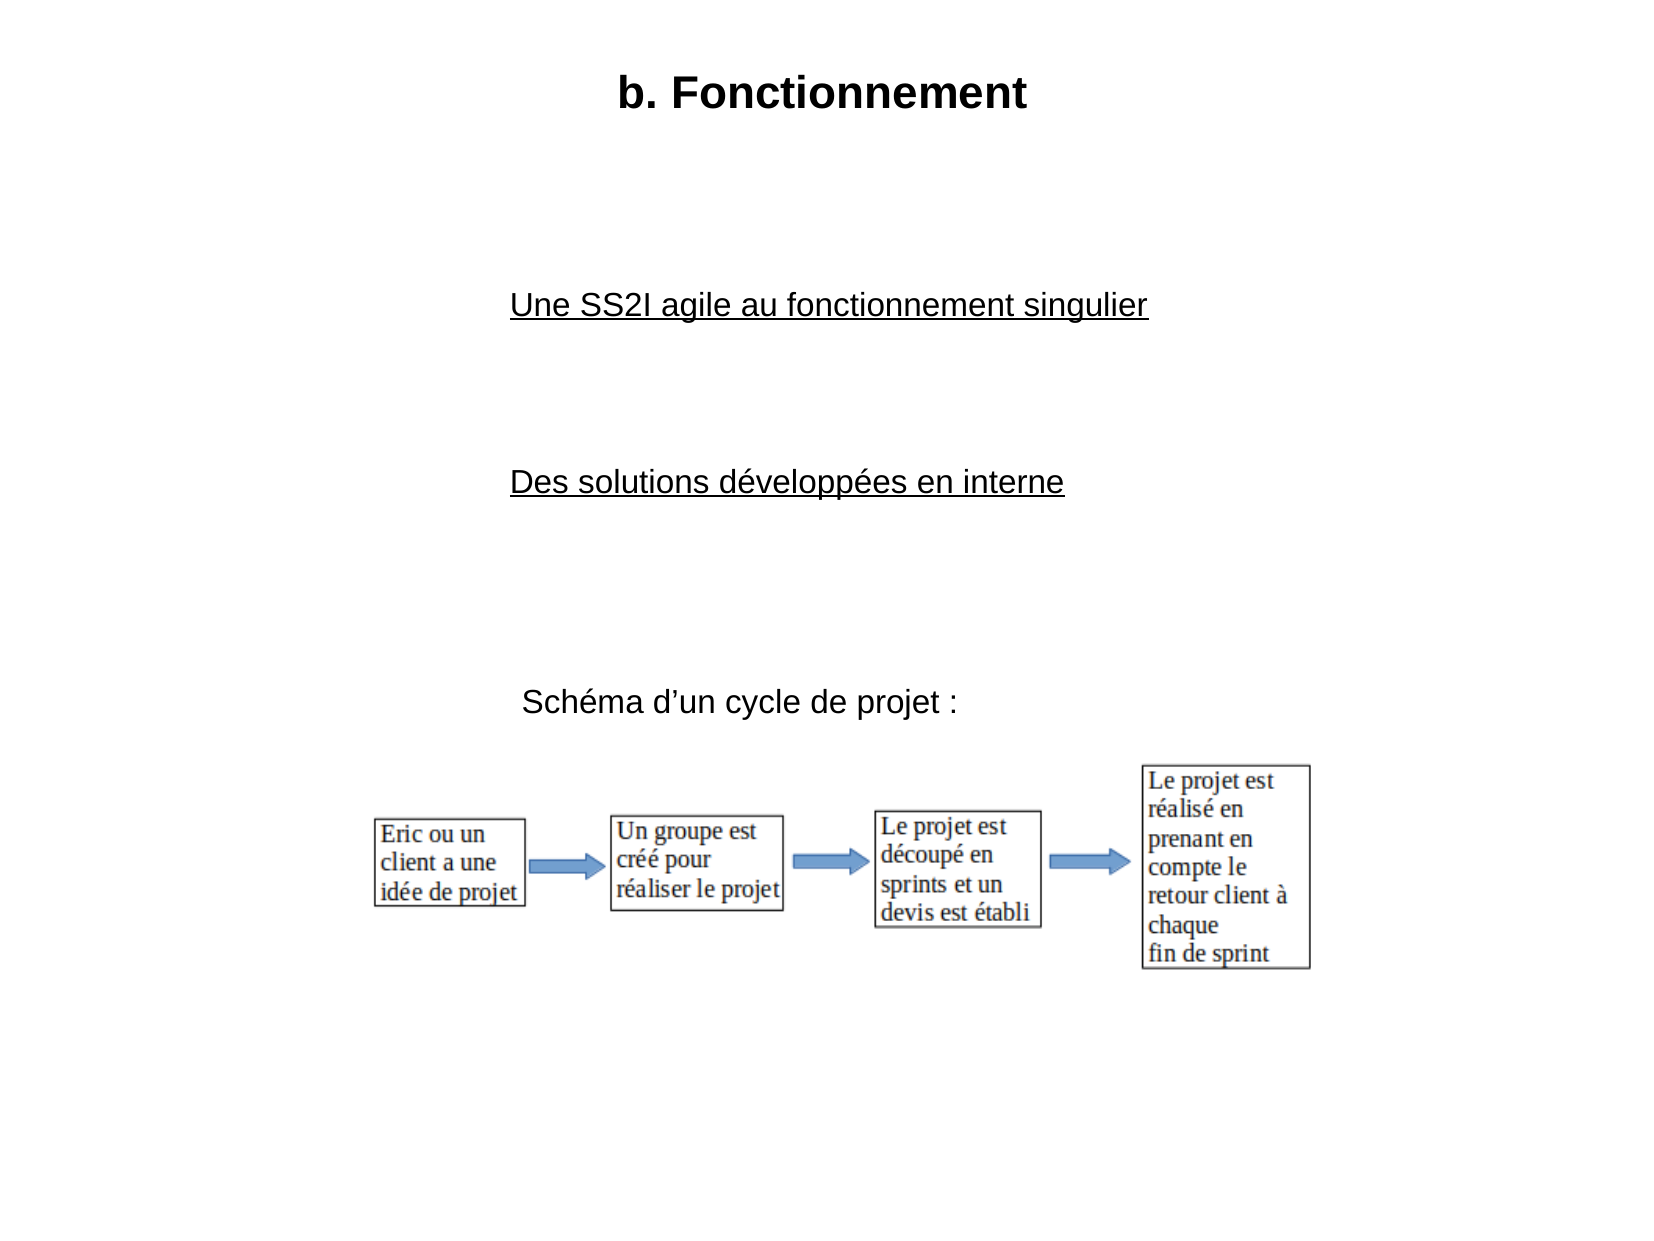

b. Fonctionnement
Une SS2I agile au fonctionnement singulier
Des solutions développées en interne
Schéma d’un cycle de projet :